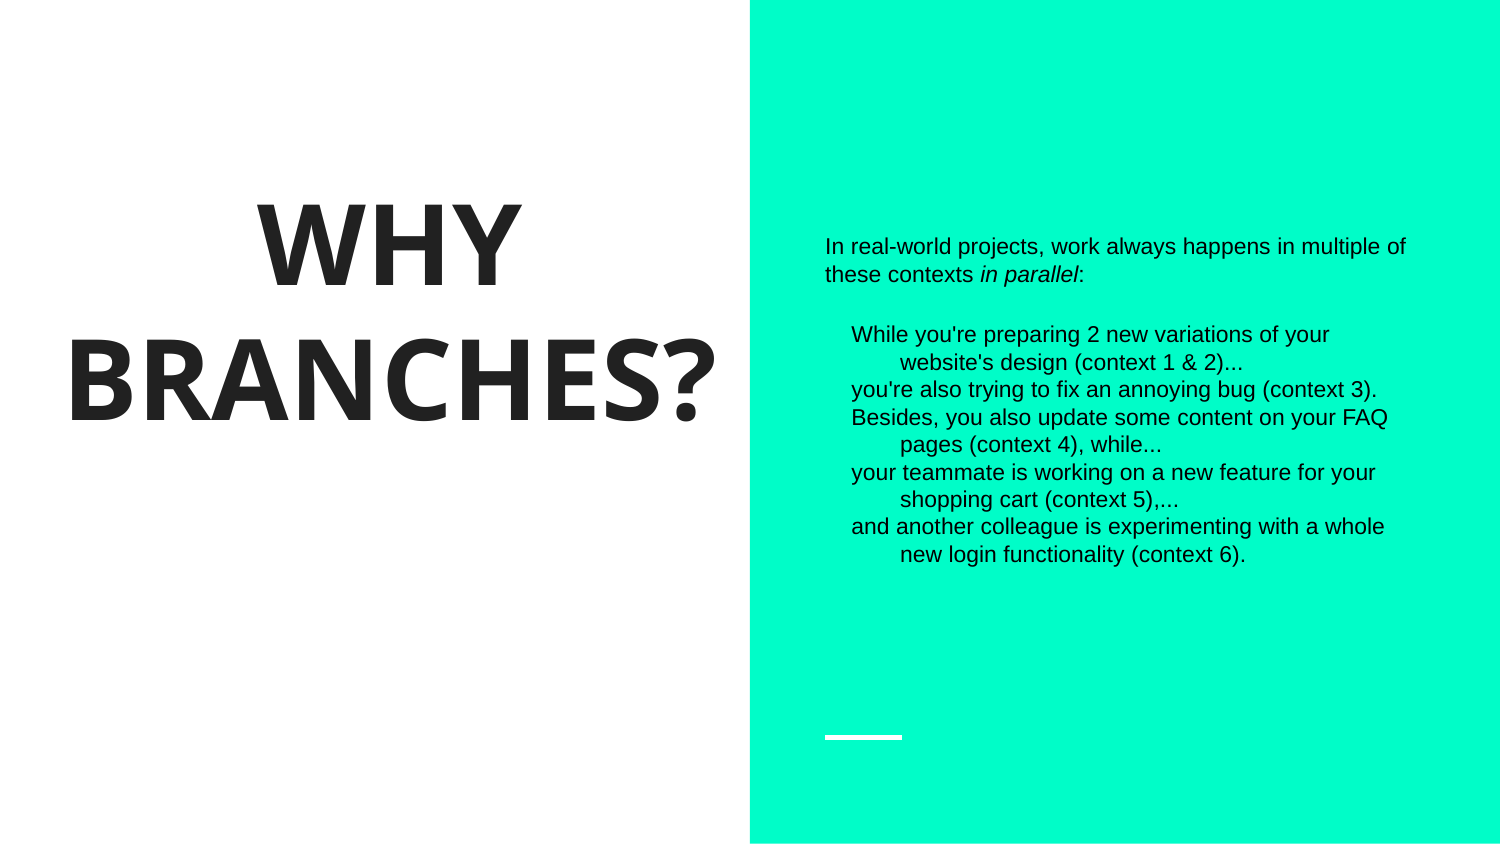

In real-world projects, work always happens in multiple of these contexts in parallel:
While you're preparing 2 new variations of your website's design (context 1 & 2)...
you're also trying to fix an annoying bug (context 3).
Besides, you also update some content on your FAQ pages (context 4), while...
your teammate is working on a new feature for your shopping cart (context 5),...
and another colleague is experimenting with a whole new login functionality (context 6).
# WHY BRANCHES?